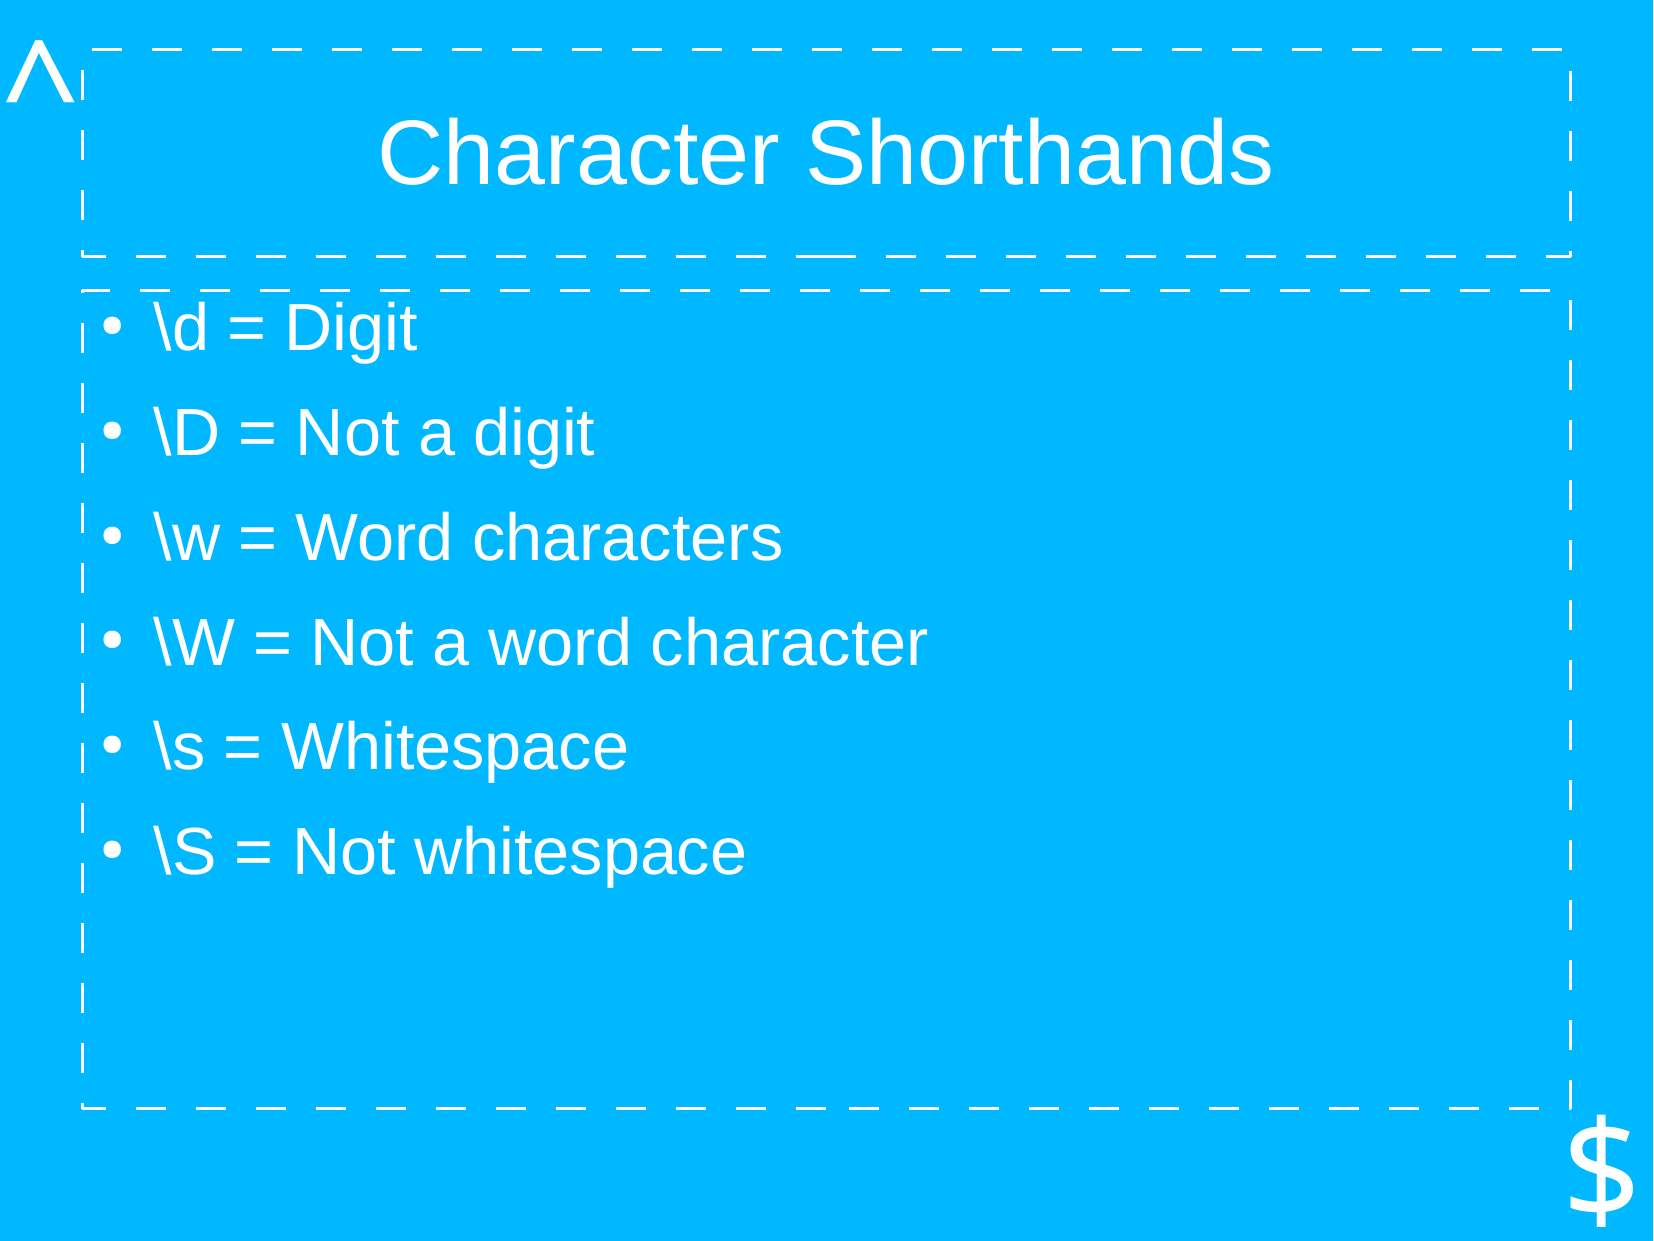

# Character Shorthands
\d = Digit
\D = Not a digit
\w = Word characters
\W = Not a word character
\s = Whitespace
\S = Not whitespace